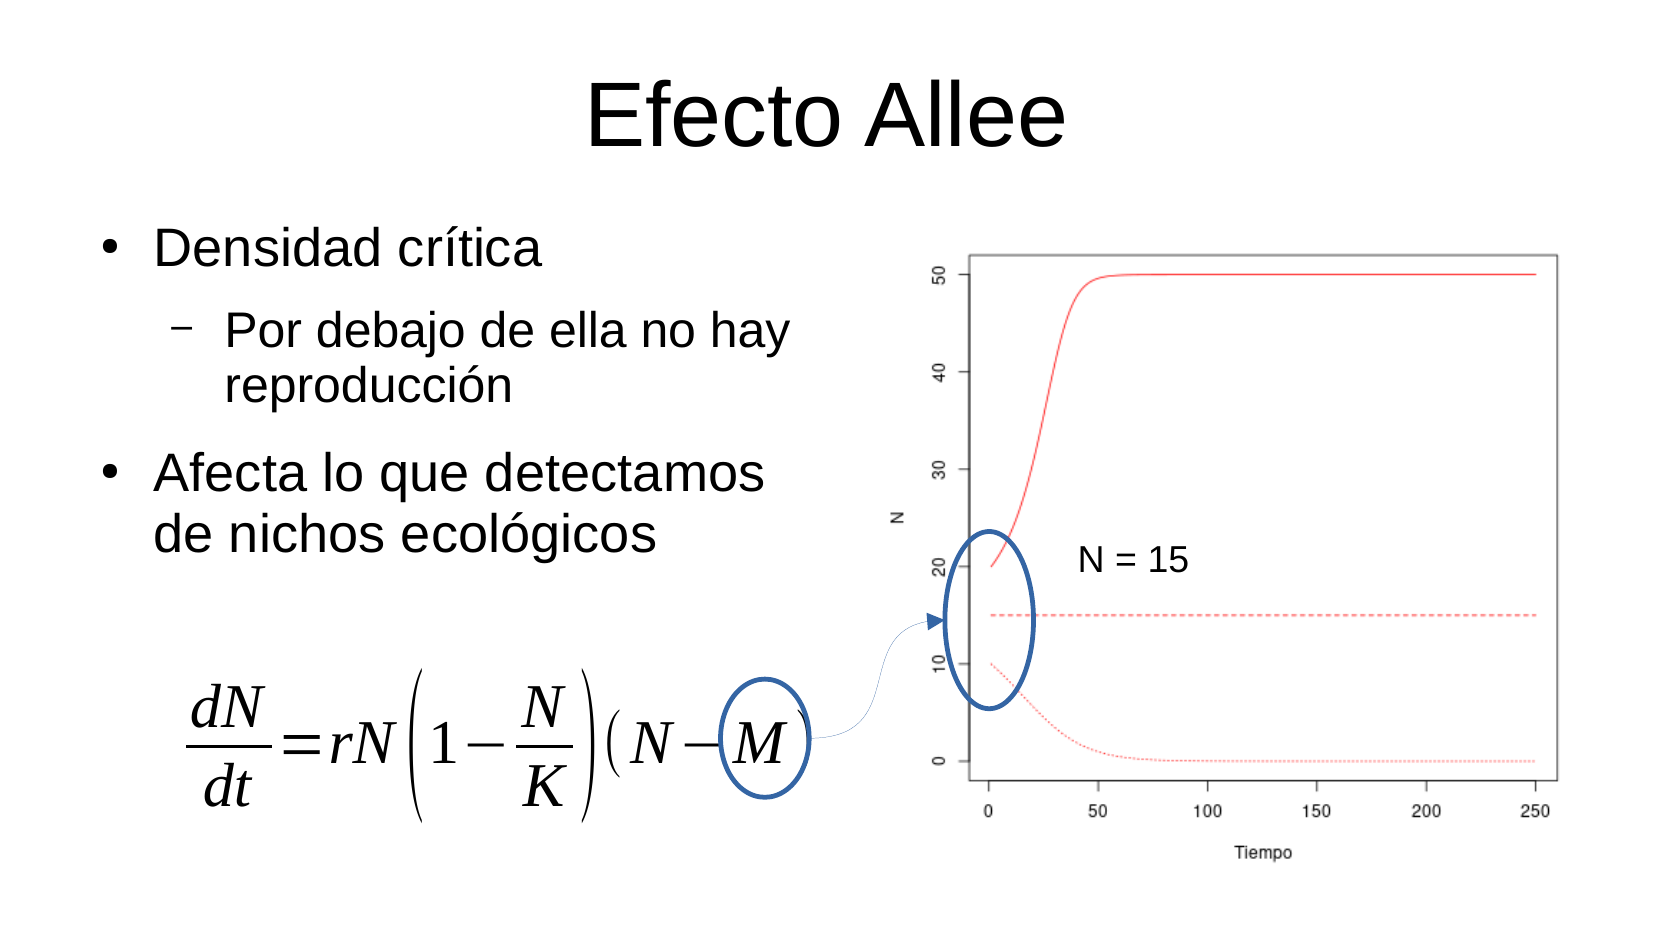

# Efecto Allee
Densidad crítica
Por debajo de ella no hay reproducción
Afecta lo que detectamos de nichos ecológicos
N = 15